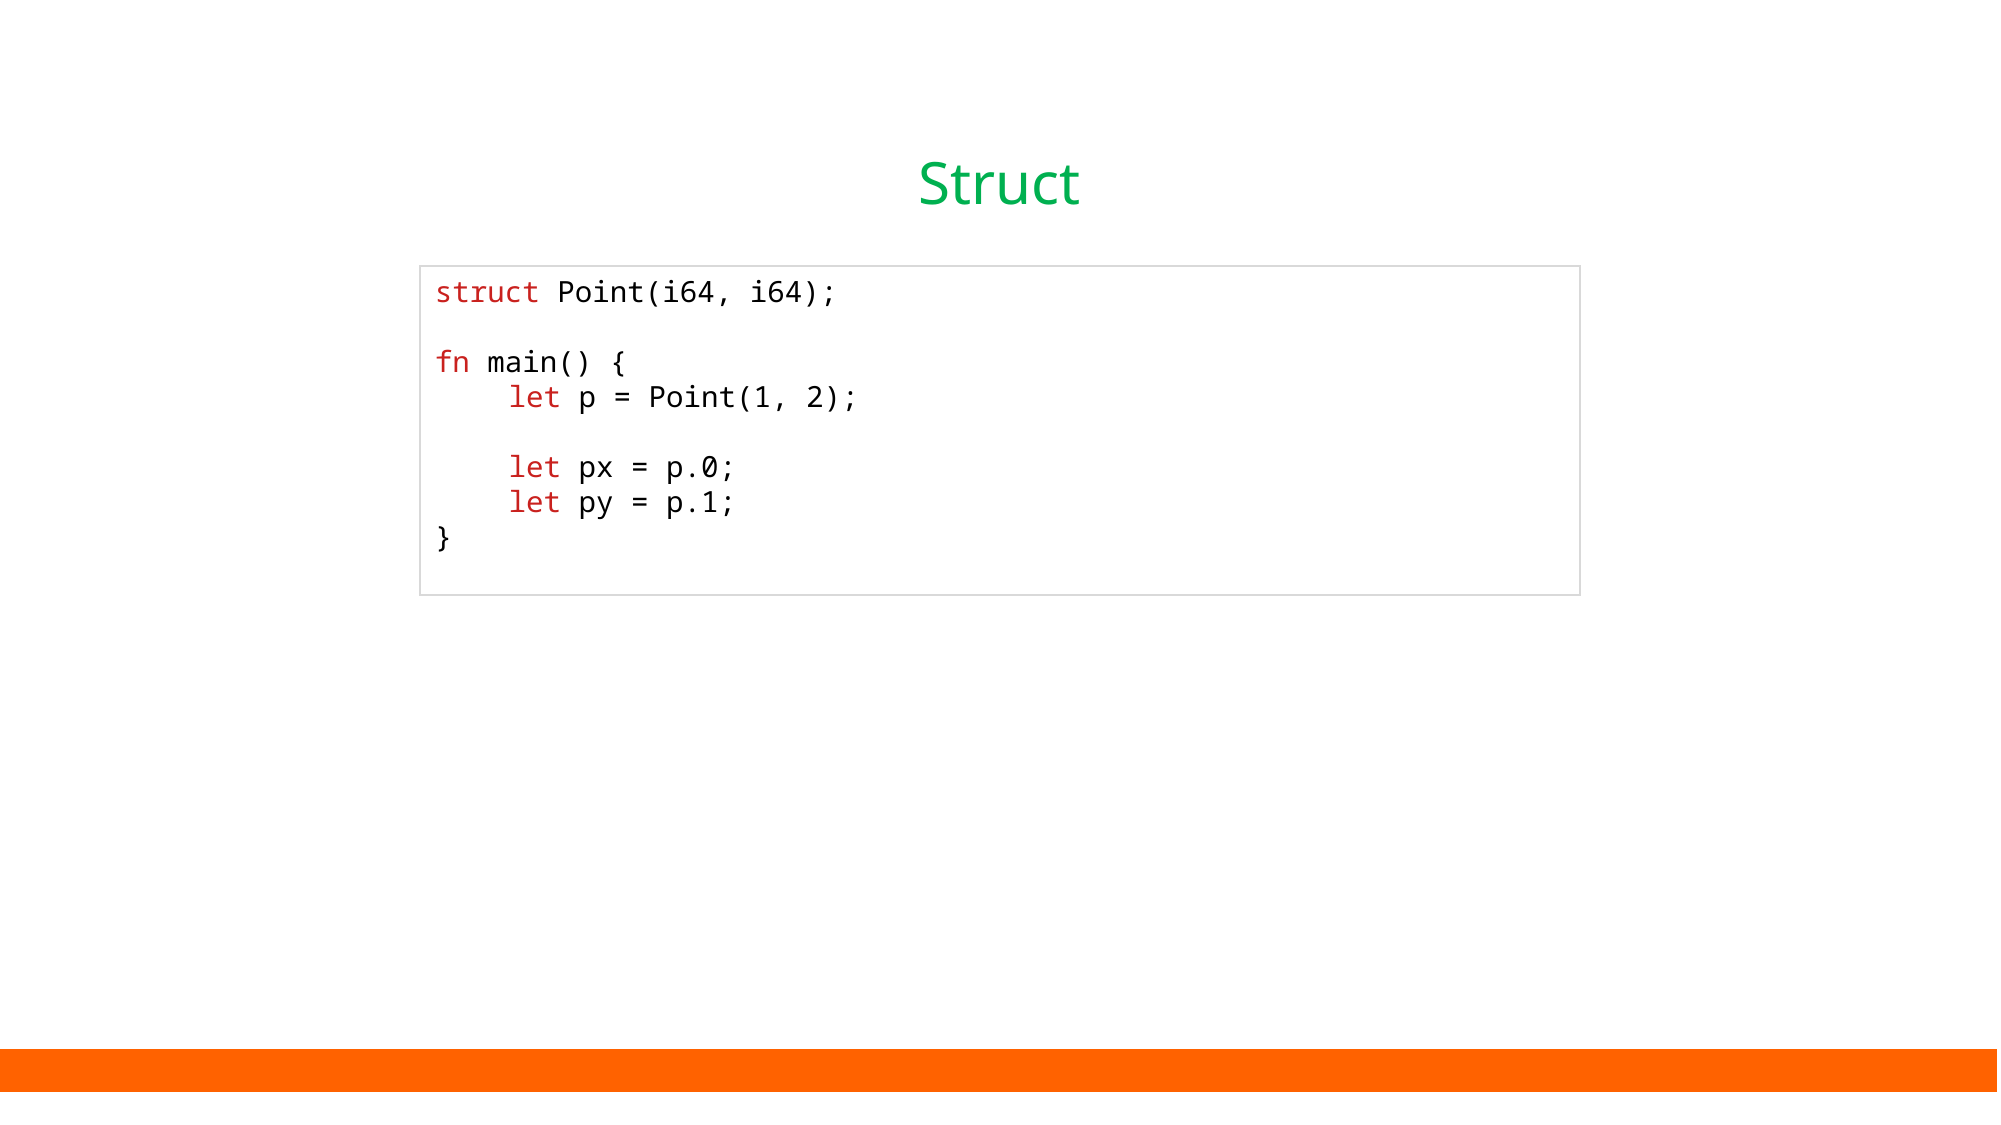

# Struct
struct Point(i64, i64);
fn main() {
	let p = Point(1, 2);
	let px = p.0;
	let py = p.1;
}